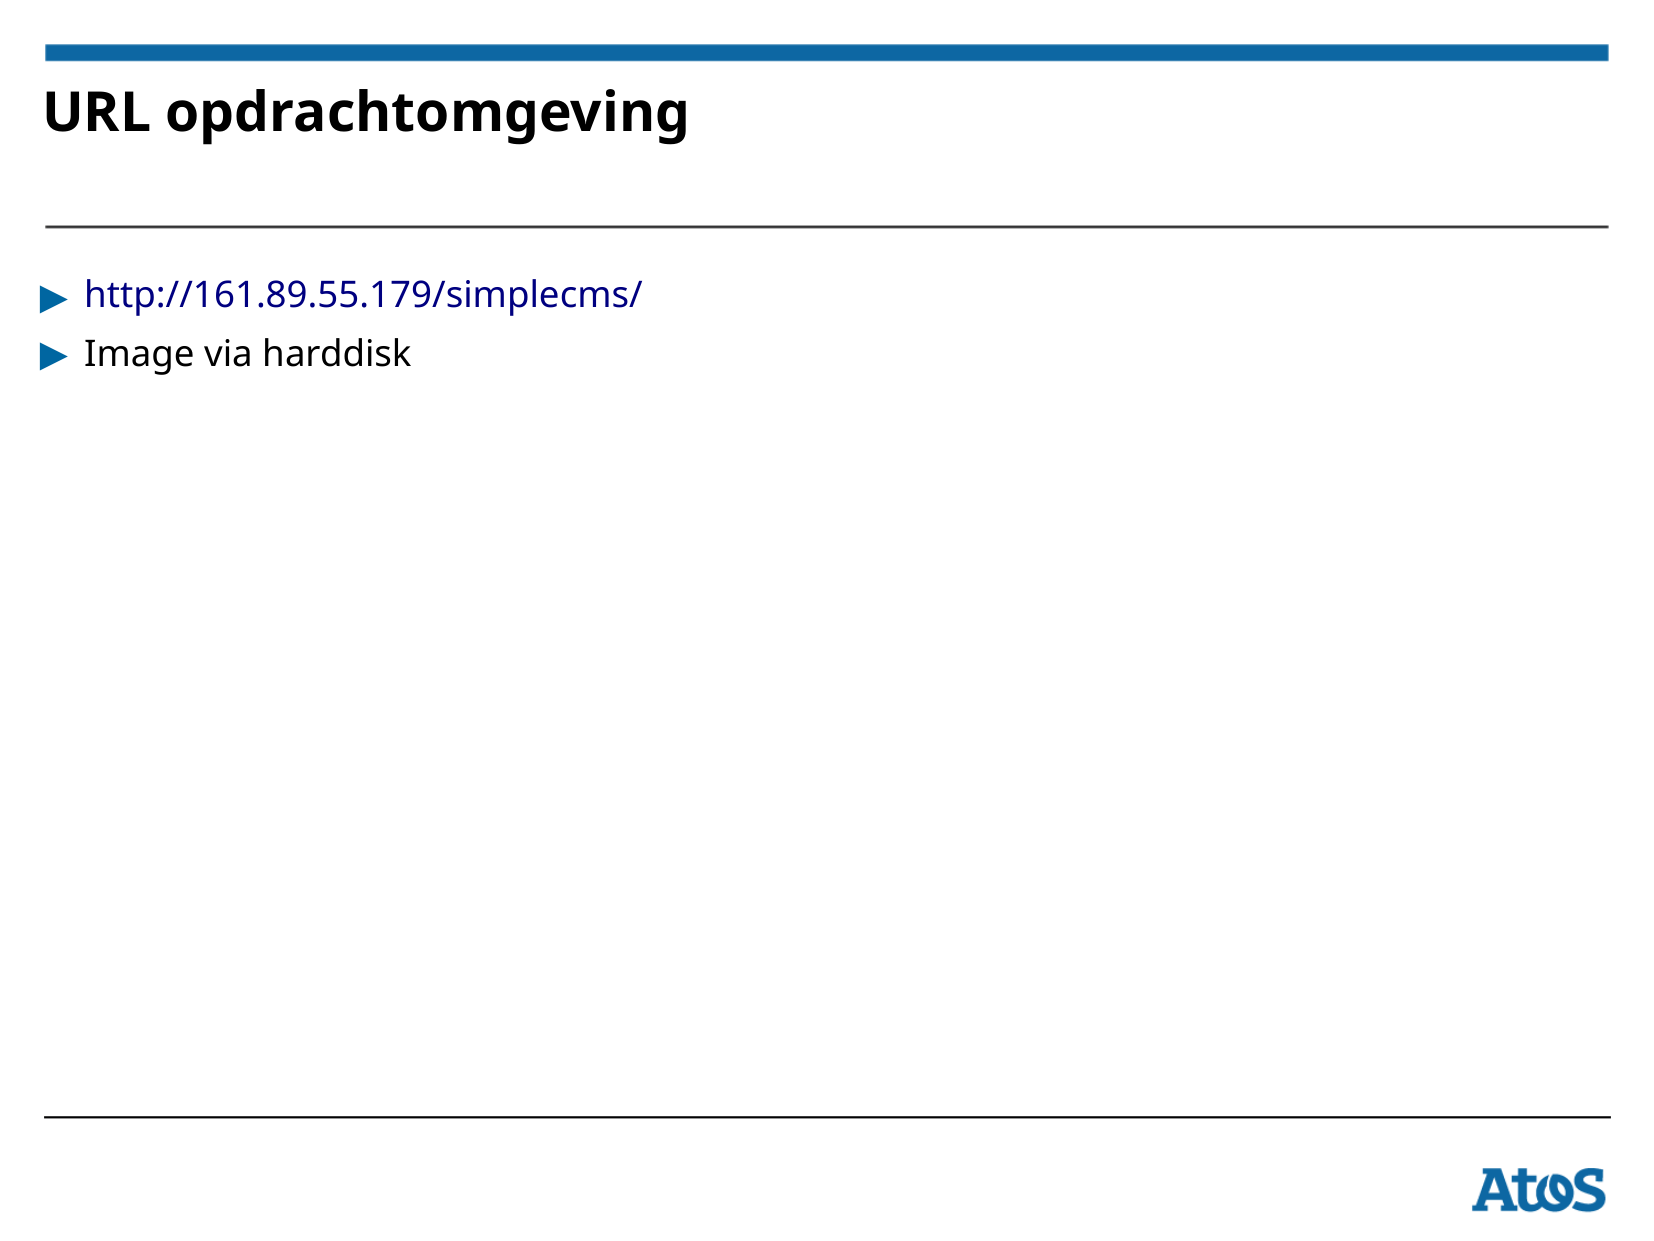

# URL opdrachtomgeving
http://161.89.55.179/simplecms/
Image via harddisk